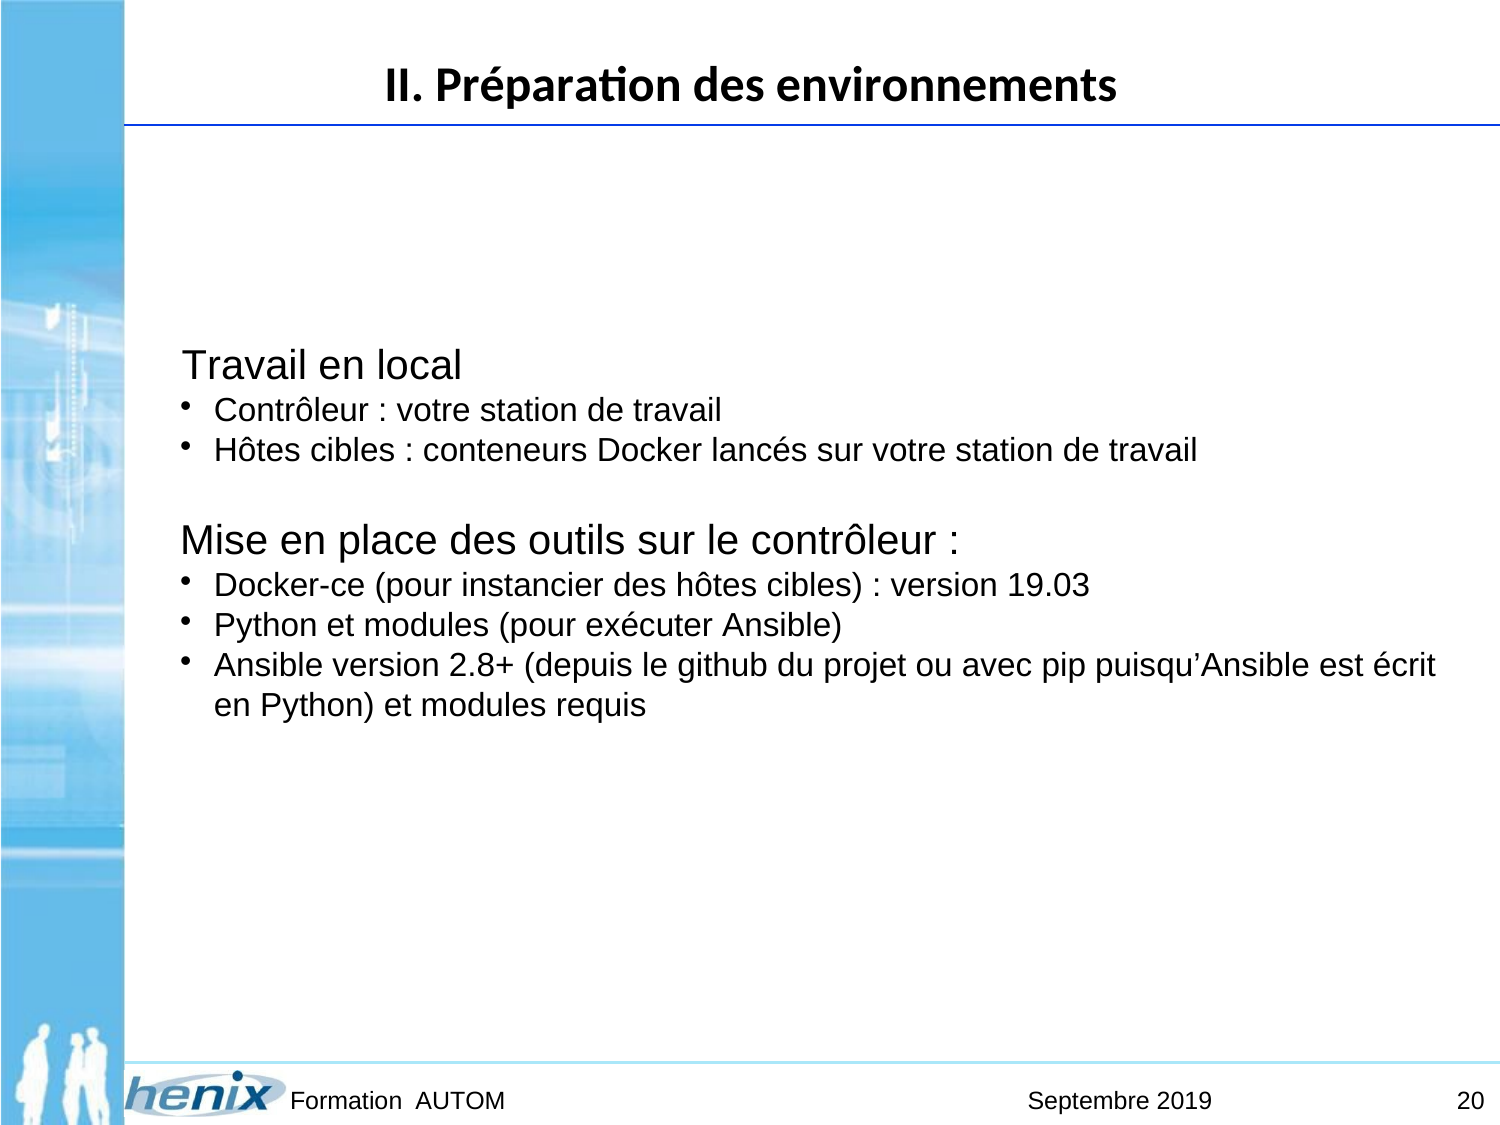

II. Préparation des environnements
Travail en local
Contrôleur : votre station de travail
Hôtes cibles : conteneurs Docker lancés sur votre station de travail
Mise en place des outils sur le contrôleur :
Docker-ce (pour instancier des hôtes cibles) : version 19.03
Python et modules (pour exécuter Ansible)
Ansible version 2.8+ (depuis le github du projet ou avec pip puisqu’Ansible est écrit en Python) et modules requis
Formation AUTOM
Septembre 2019
20